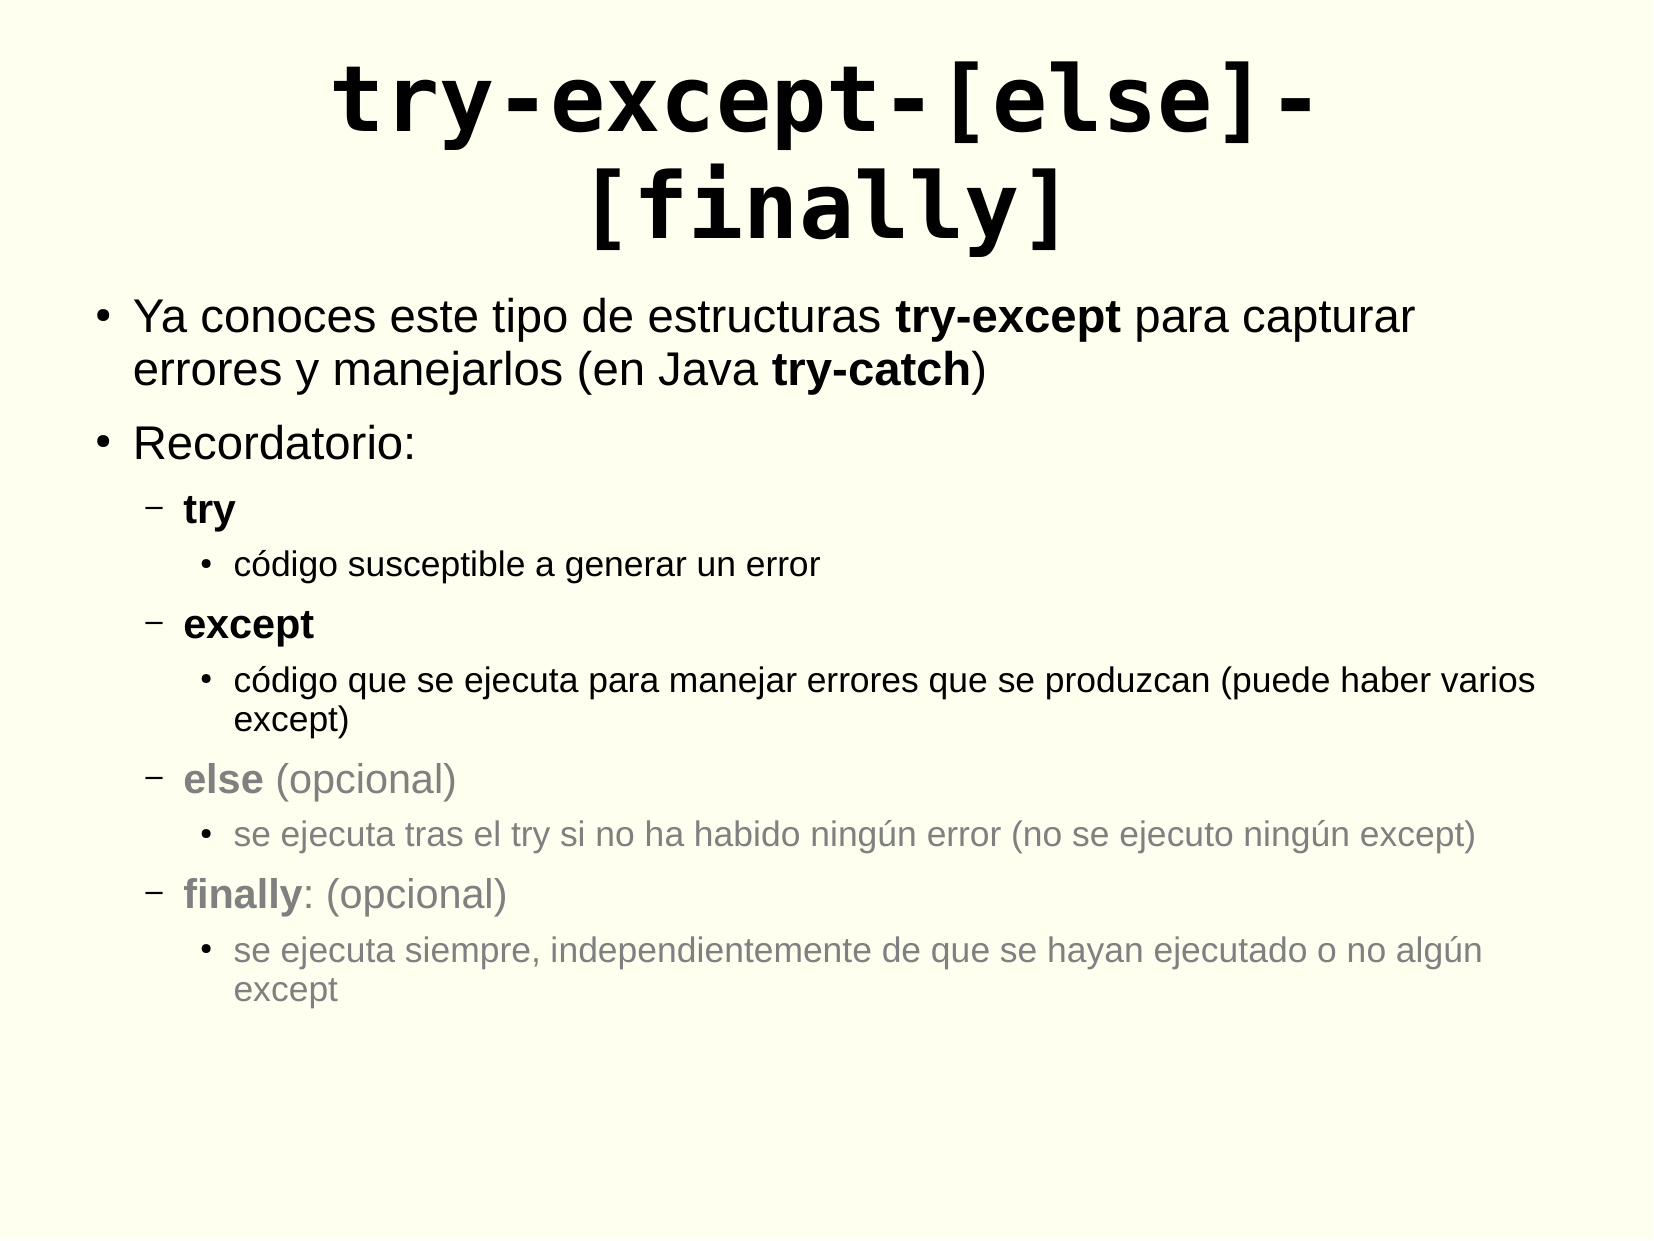

# try-except-[else]-[finally]
Ya conoces este tipo de estructuras try-except para capturar errores y manejarlos (en Java try-catch)
Recordatorio:
try
código susceptible a generar un error
except
código que se ejecuta para manejar errores que se produzcan (puede haber varios except)
else (opcional)
se ejecuta tras el try si no ha habido ningún error (no se ejecuto ningún except)
finally: (opcional)
se ejecuta siempre, independientemente de que se hayan ejecutado o no algún except